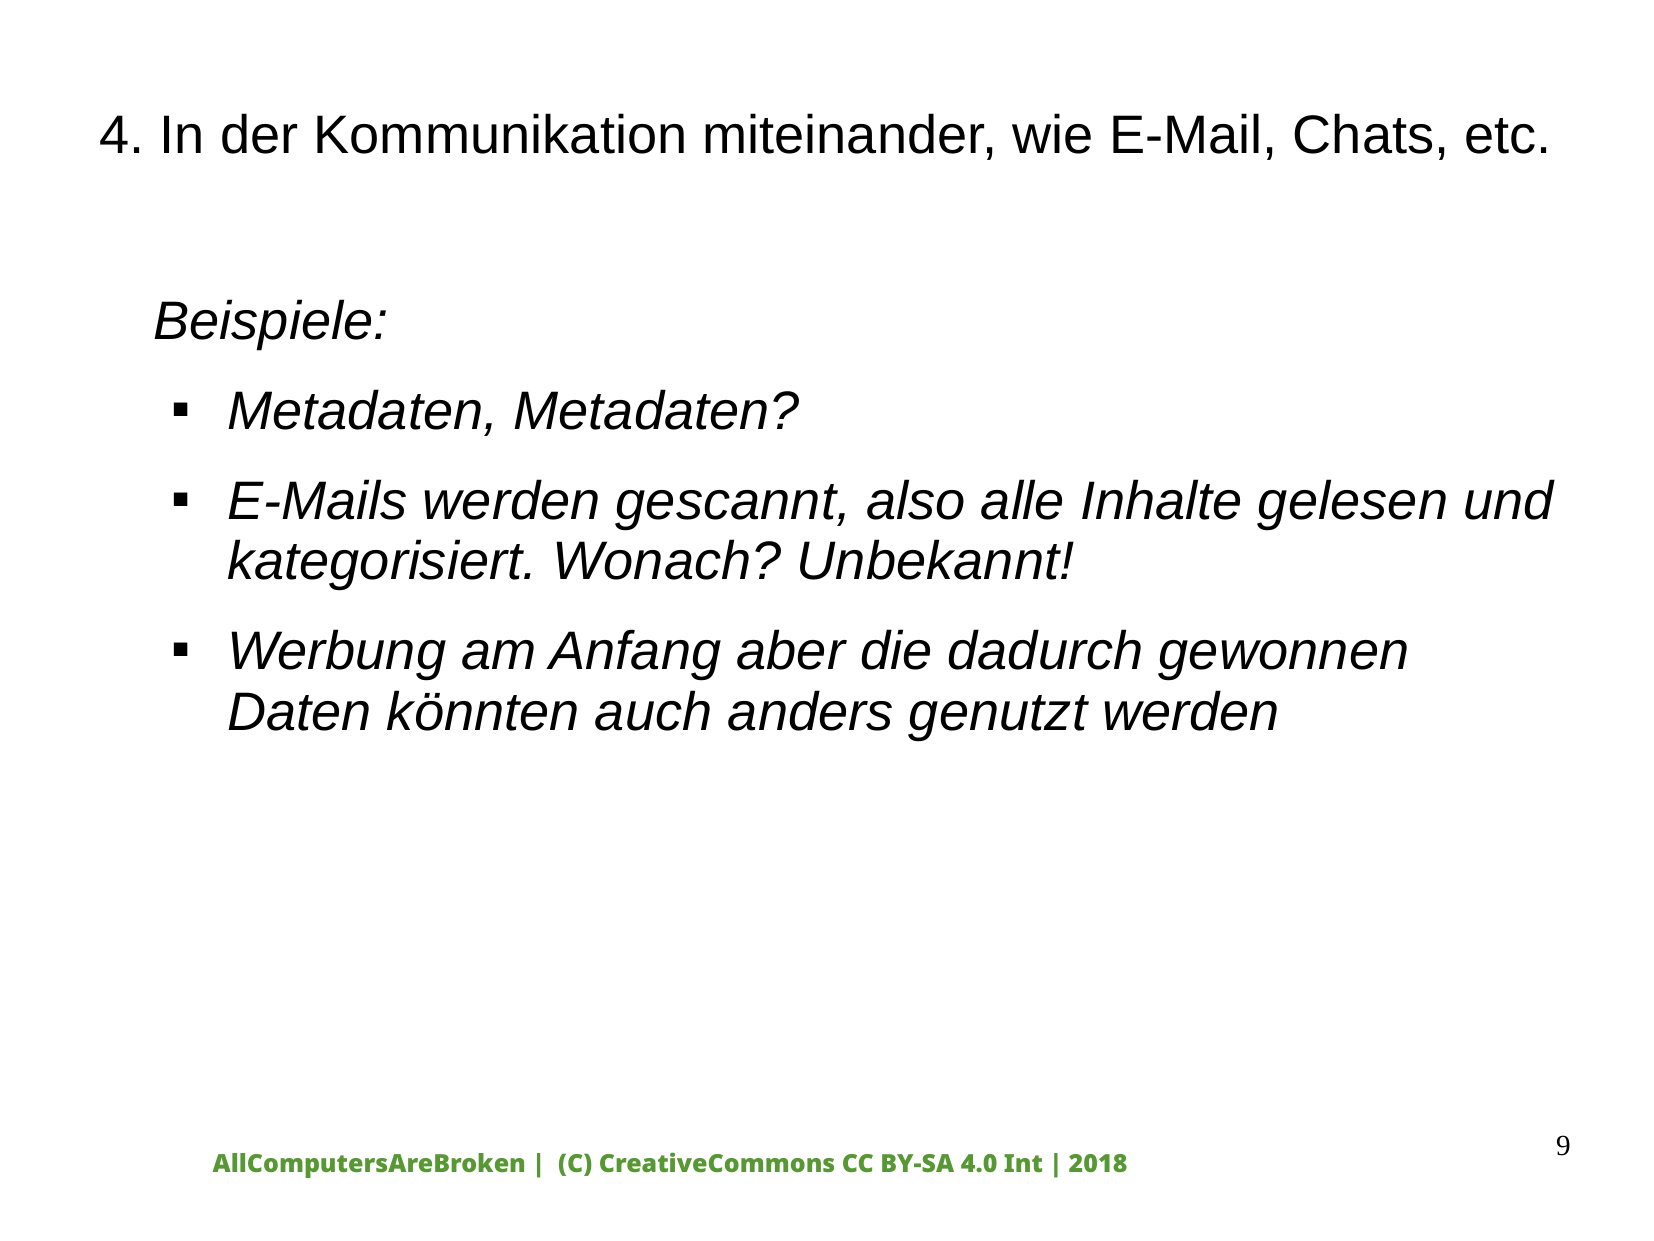

# 4. In der Kommunikation miteinander, wie E-Mail, Chats, etc.
Beispiele:
Metadaten, Metadaten?
E-Mails werden gescannt, also alle Inhalte gelesen und kategorisiert. Wonach? Unbekannt!
Werbung am Anfang aber die dadurch gewonnen Daten könnten auch anders genutzt werden
9
AllComputersAreBroken | benlason | (c) Creative Commons CC By-SA 4.0 Int